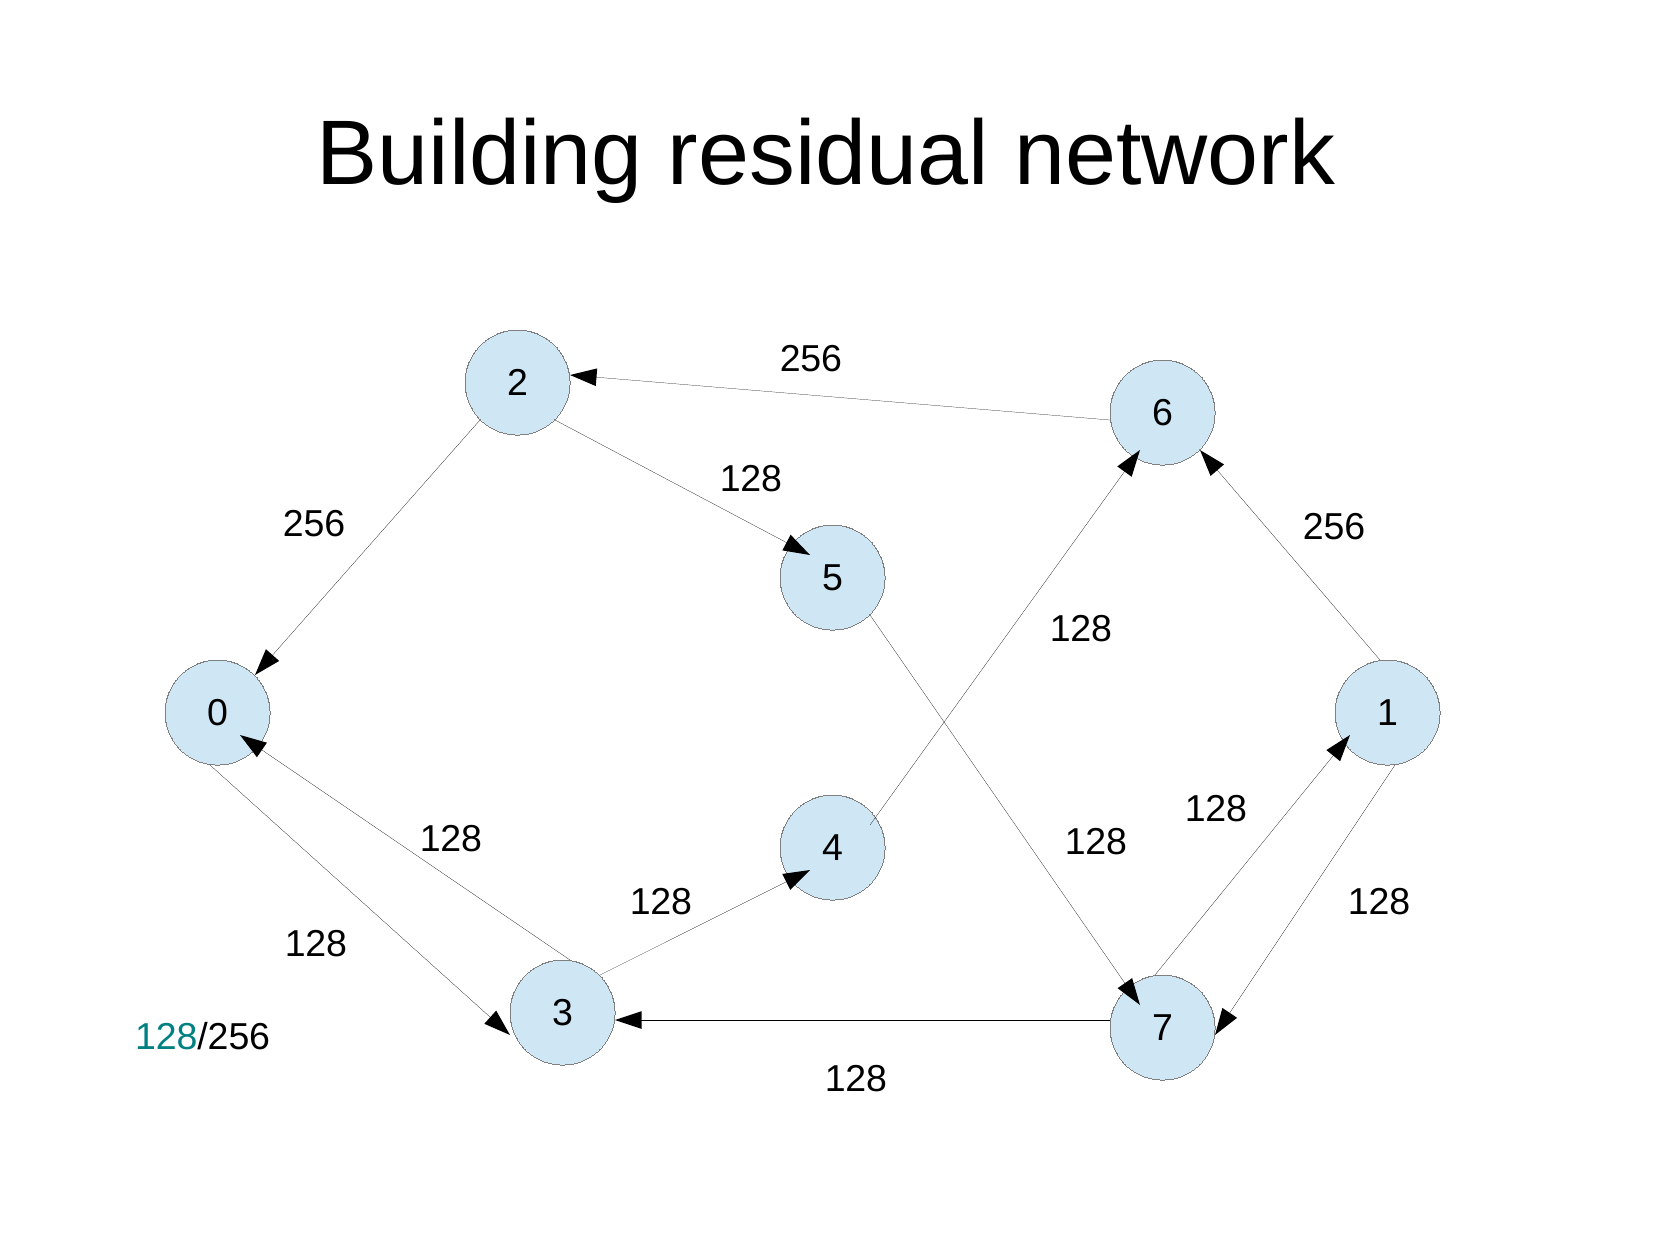

# Building residual network
2
256
6
128
256
256
5
128
0
1
128
4
128
128
128
128
128
3
7
128/256
128